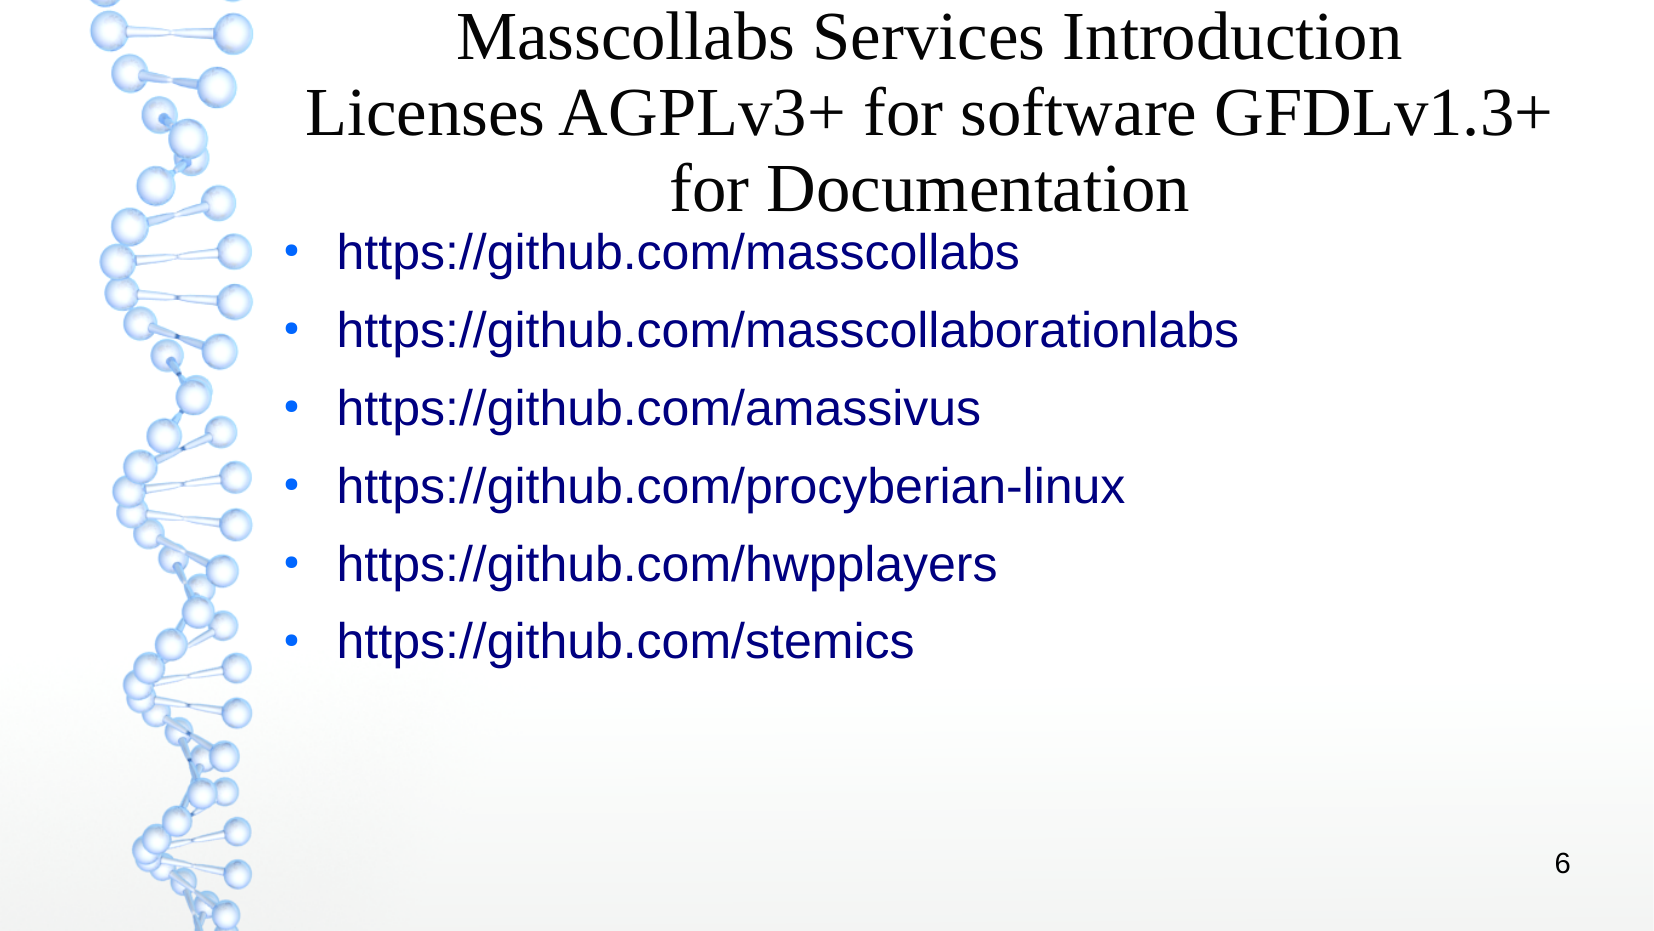

# Masscollabs Services Introduction Licenses AGPLv3+ for software GFDLv1.3+ for Documentation
https://github.com/masscollabs
https://github.com/masscollaborationlabs
https://github.com/amassivus
https://github.com/procyberian-linux
https://github.com/hwpplayers
https://github.com/stemics
6